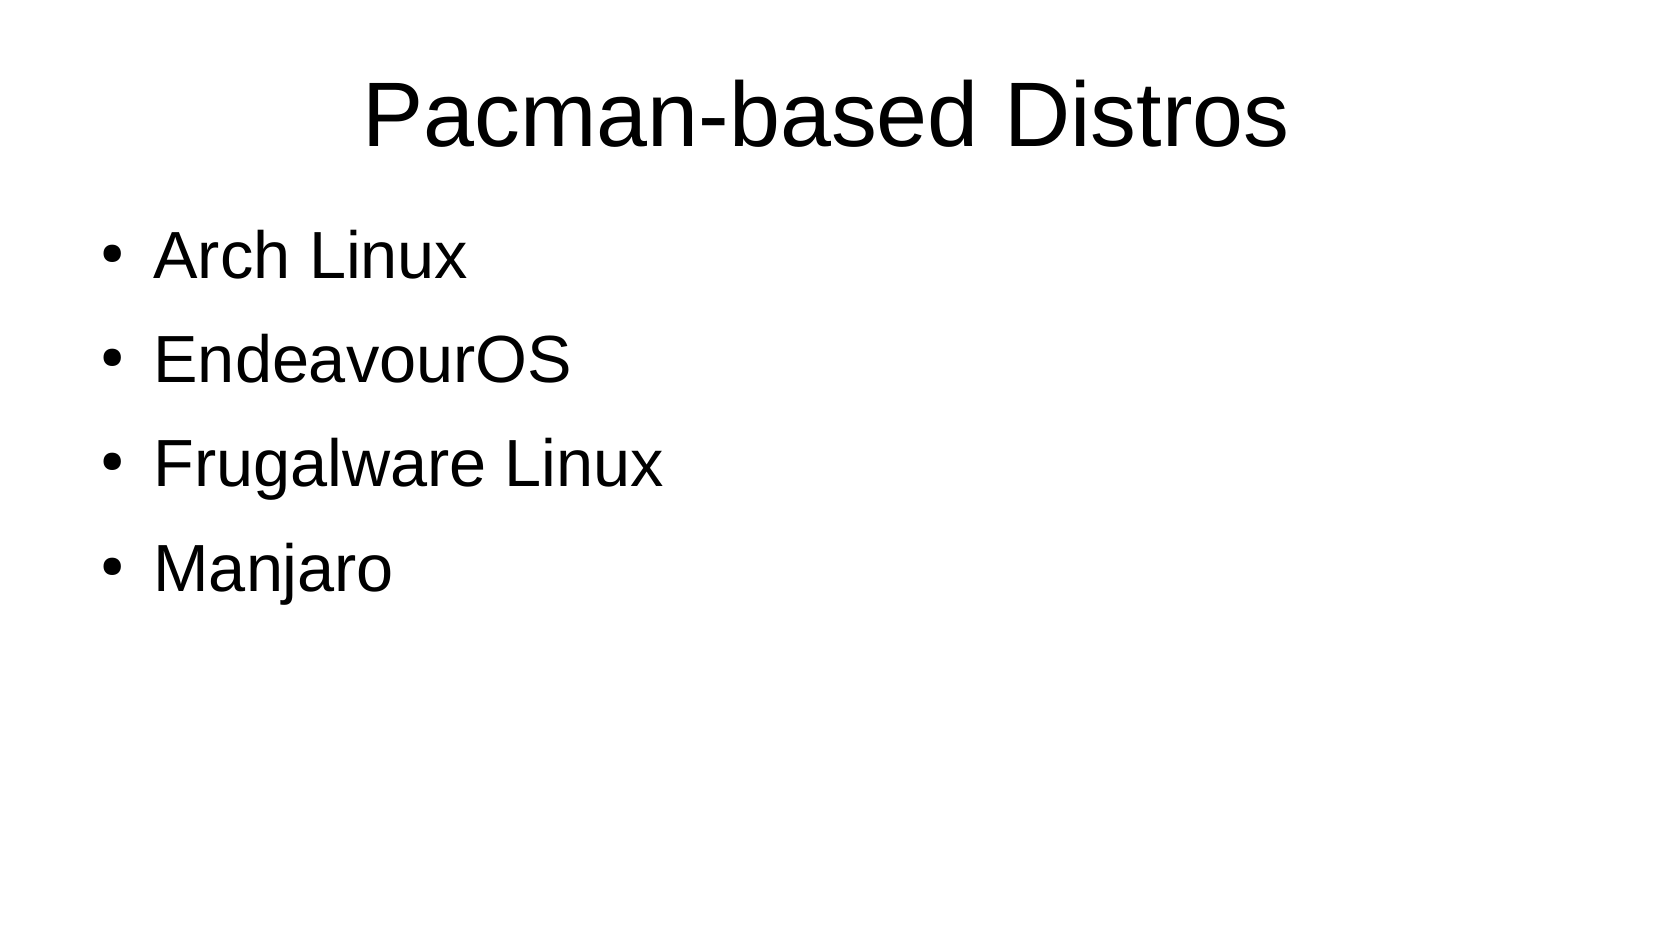

# Pacman-based Distros
Arch Linux
EndeavourOS
Frugalware Linux
Manjaro